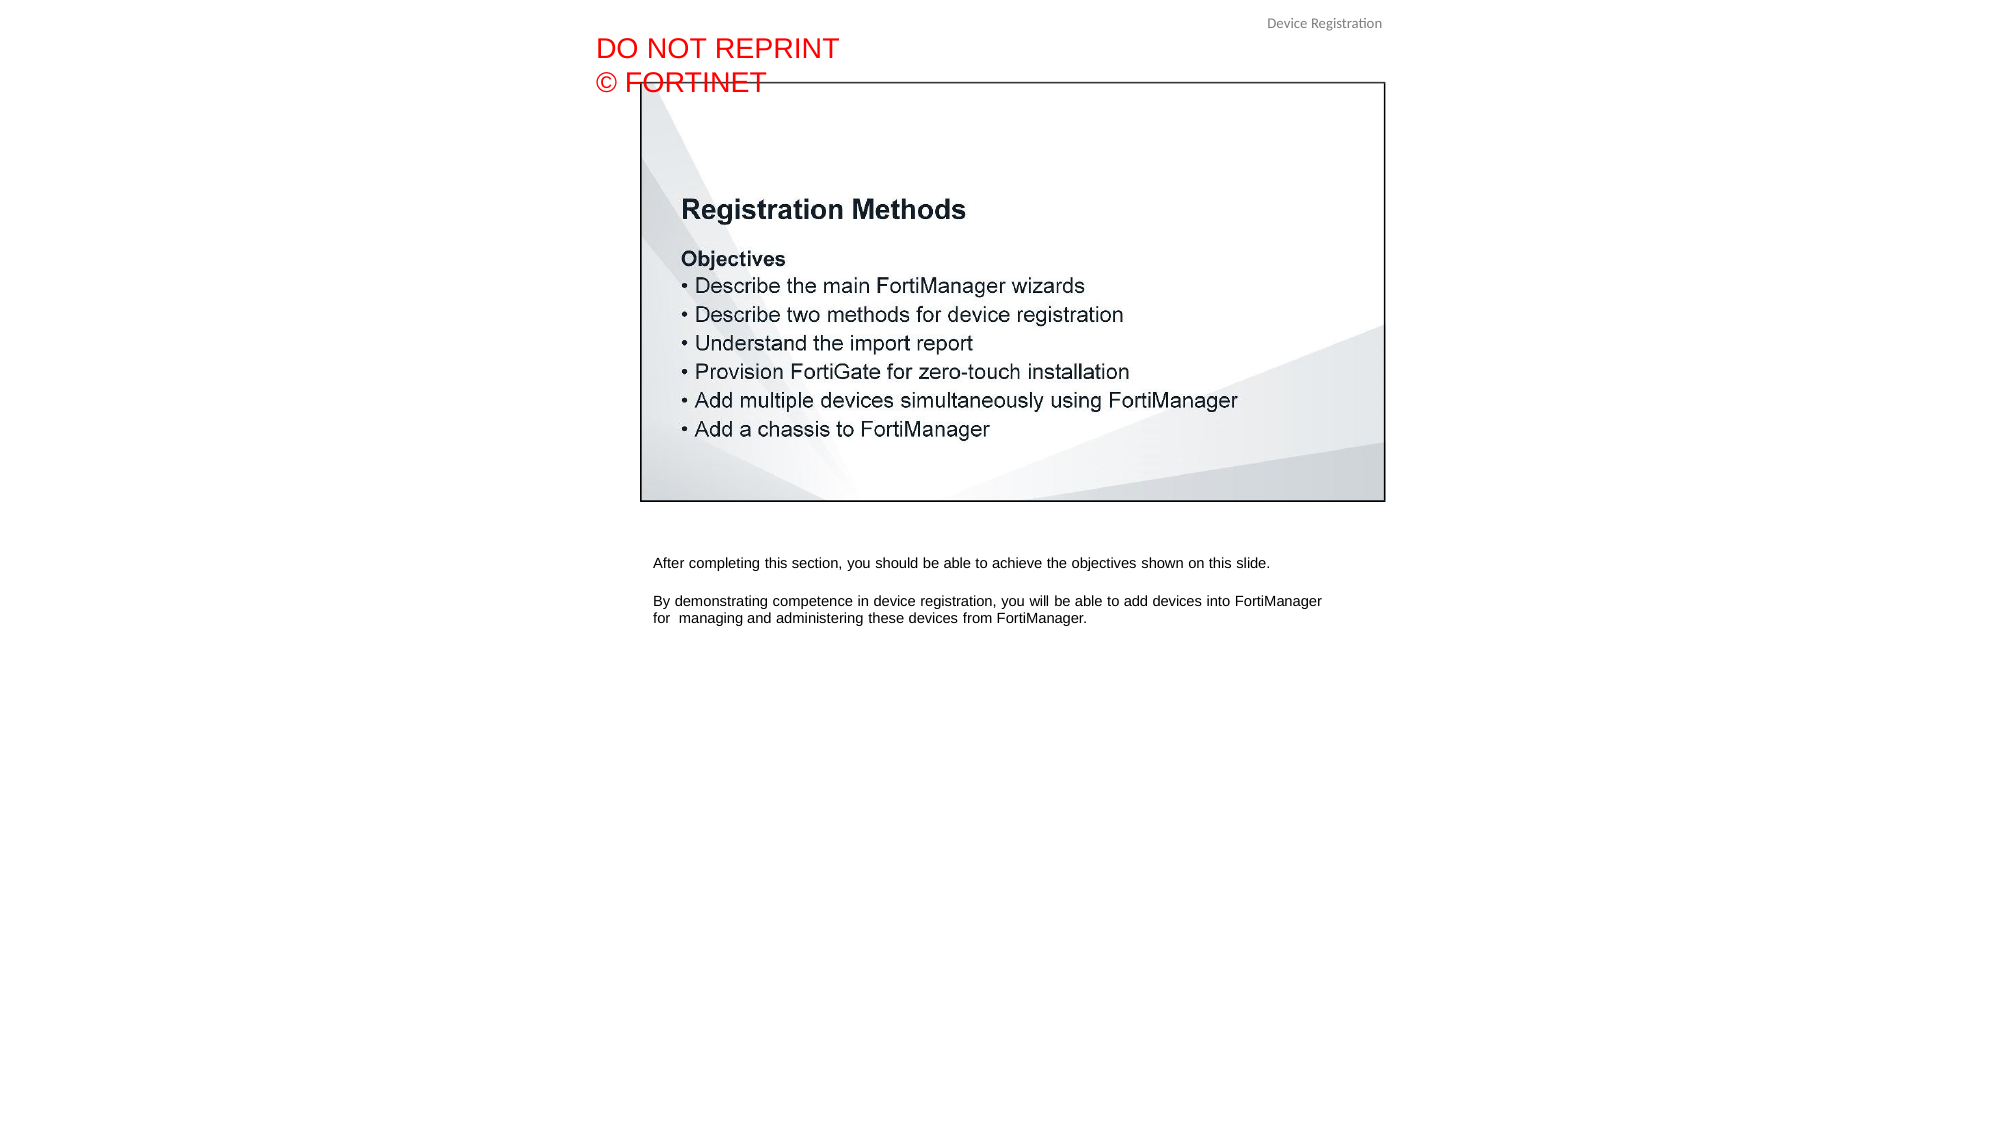

Device Registration
DO NOT REPRINT
© FORTINET
After completing this section, you should be able to achieve the objectives shown on this slide.
By demonstrating competence in device registration, you will be able to add devices into FortiManager for managing and administering these devices from FortiManager.
FortiManager 6.2 Study Guide
1